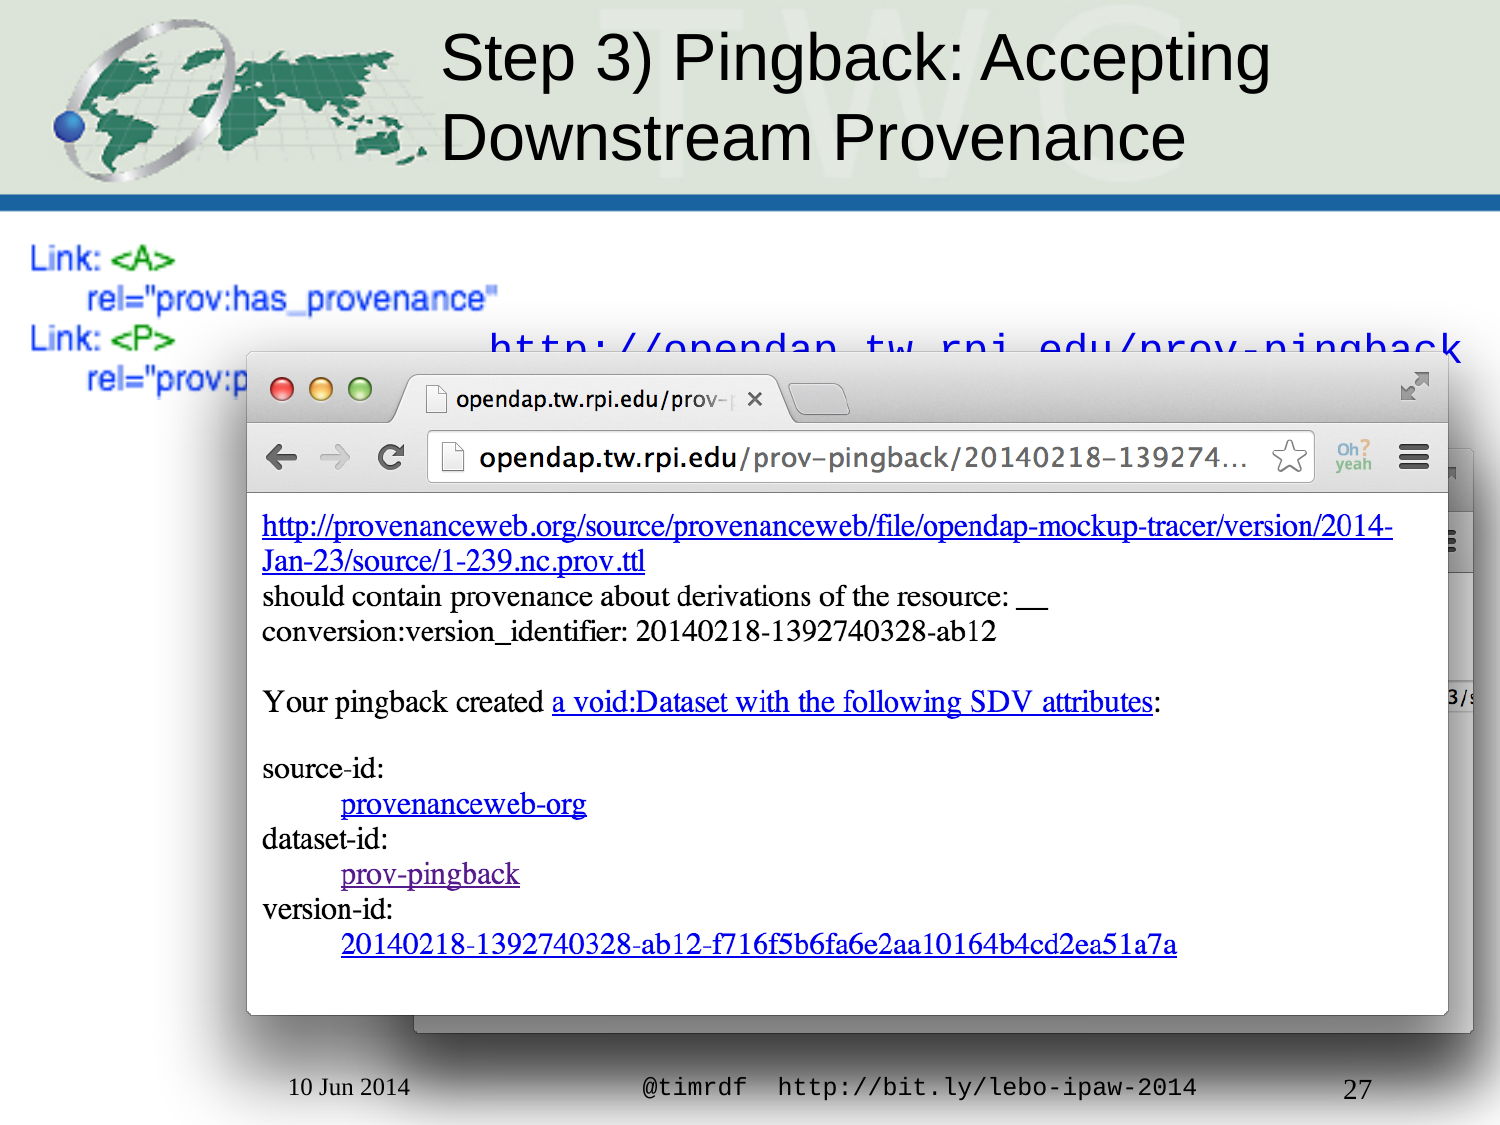

# Step 3) Pingback: Accepting Downstream Provenance
http://opendap.tw.rpi.edu/prov-pingback/
20140218-1392740328-ab12/mykey
10 Jun 2014
@timrdf http://bit.ly/lebo-ipaw-2014
27